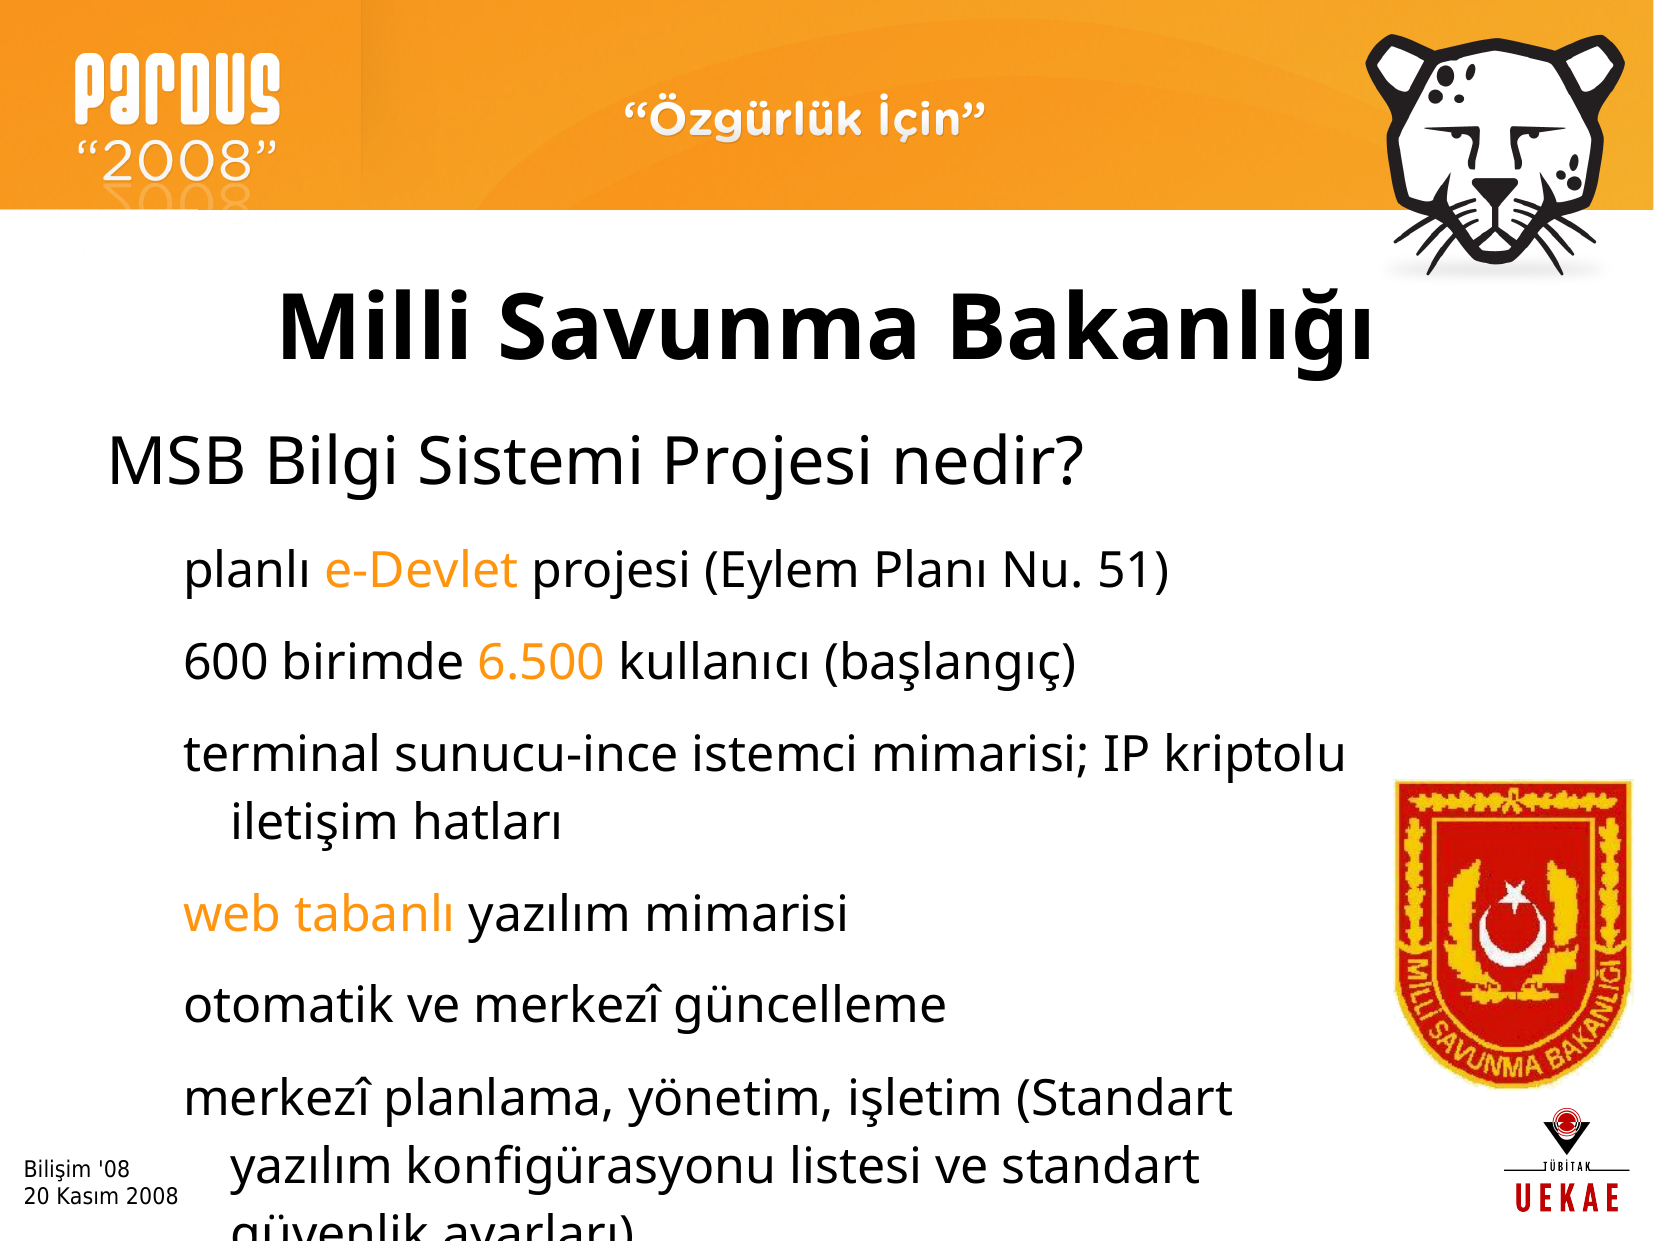

# Milli Savunma Bakanlığı
MSB Bilgi Sistemi Projesi nedir?
planlı e-Devlet projesi (Eylem Planı Nu. 51)
600 birimde 6.500 kullanıcı (başlangıç)
terminal sunucu-ince istemci mimarisi; IP kriptolu iletişim hatları
web tabanlı yazılım mimarisi
otomatik ve merkezî güncelleme
merkezî planlama, yönetim, işletim (Standart yazılım konfigürasyonu listesi ve standart güvenlik ayarları)